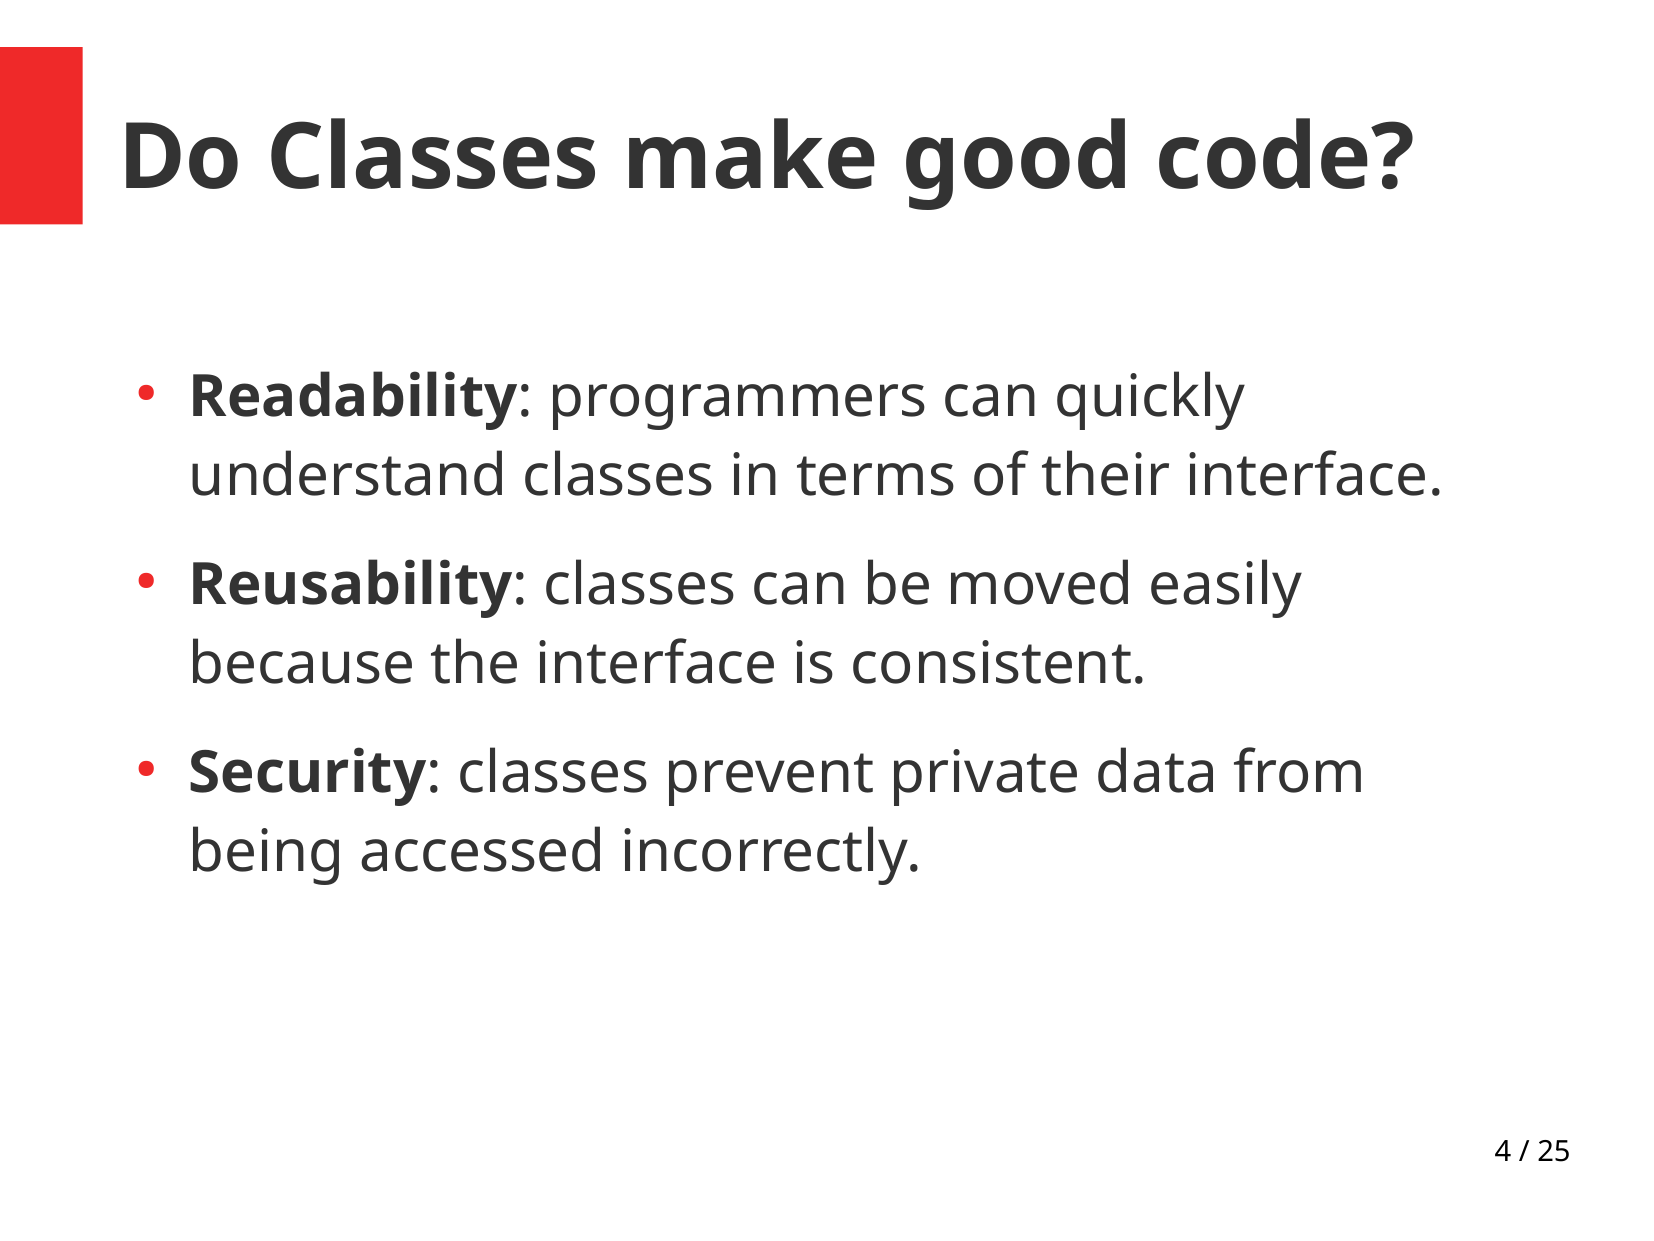

# Do Classes make good code?
Readability: programmers can quickly understand classes in terms of their interface.
Reusability: classes can be moved easily because the interface is consistent.
Security: classes prevent private data from being accessed incorrectly.
4